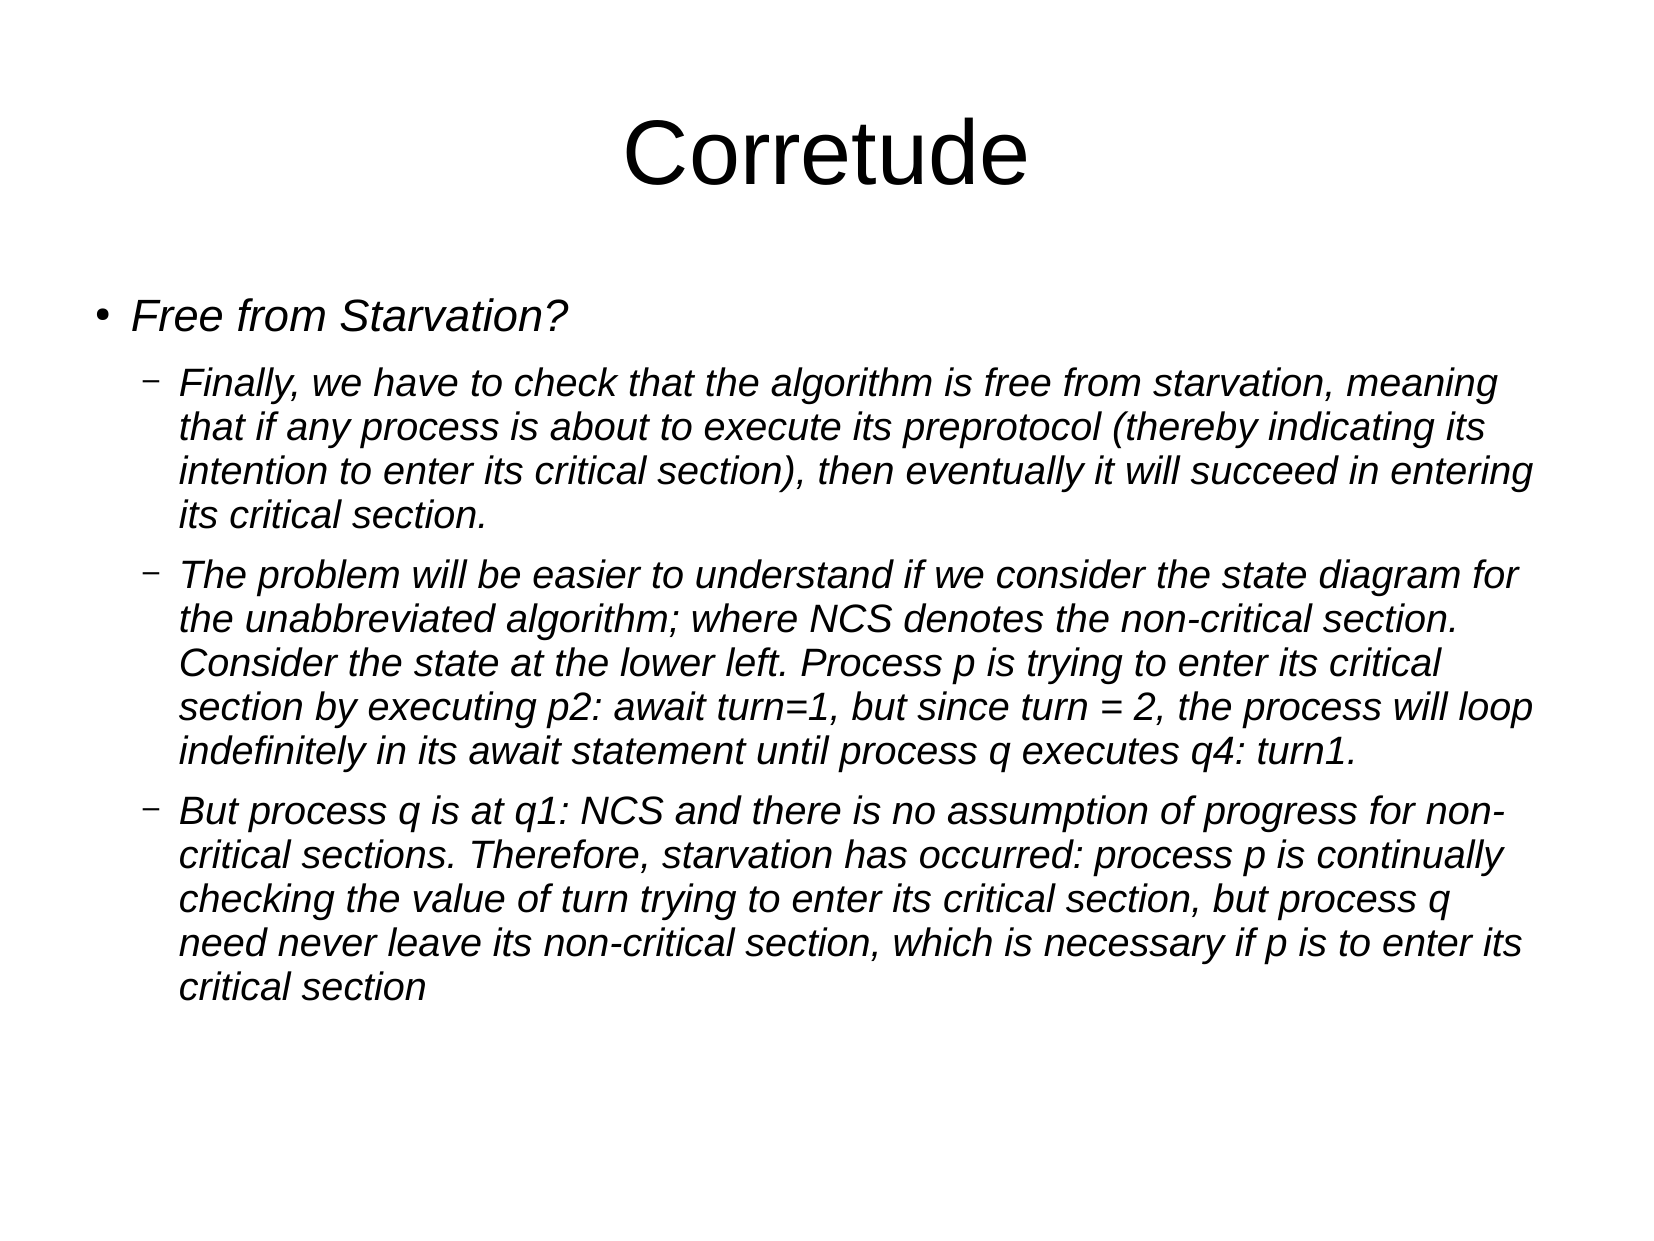

# Corretude
Free from Starvation?
Finally, we have to check that the algorithm is free from starvation, meaning that if any process is about to execute its preprotocol (thereby indicating its intention to enter its critical section), then eventually it will succeed in entering its critical section.
The problem will be easier to understand if we consider the state diagram for the unabbreviated algorithm; where NCS denotes the non-critical section. Consider the state at the lower left. Process p is trying to enter its critical section by executing p2: await turn=1, but since turn = 2, the process will loop indefinitely in its await statement until process q executes q4: turn1.
But process q is at q1: NCS and there is no assumption of progress for non-critical sections. Therefore, starvation has occurred: process p is continually checking the value of turn trying to enter its critical section, but process q need never leave its non-critical section, which is necessary if p is to enter its critical section